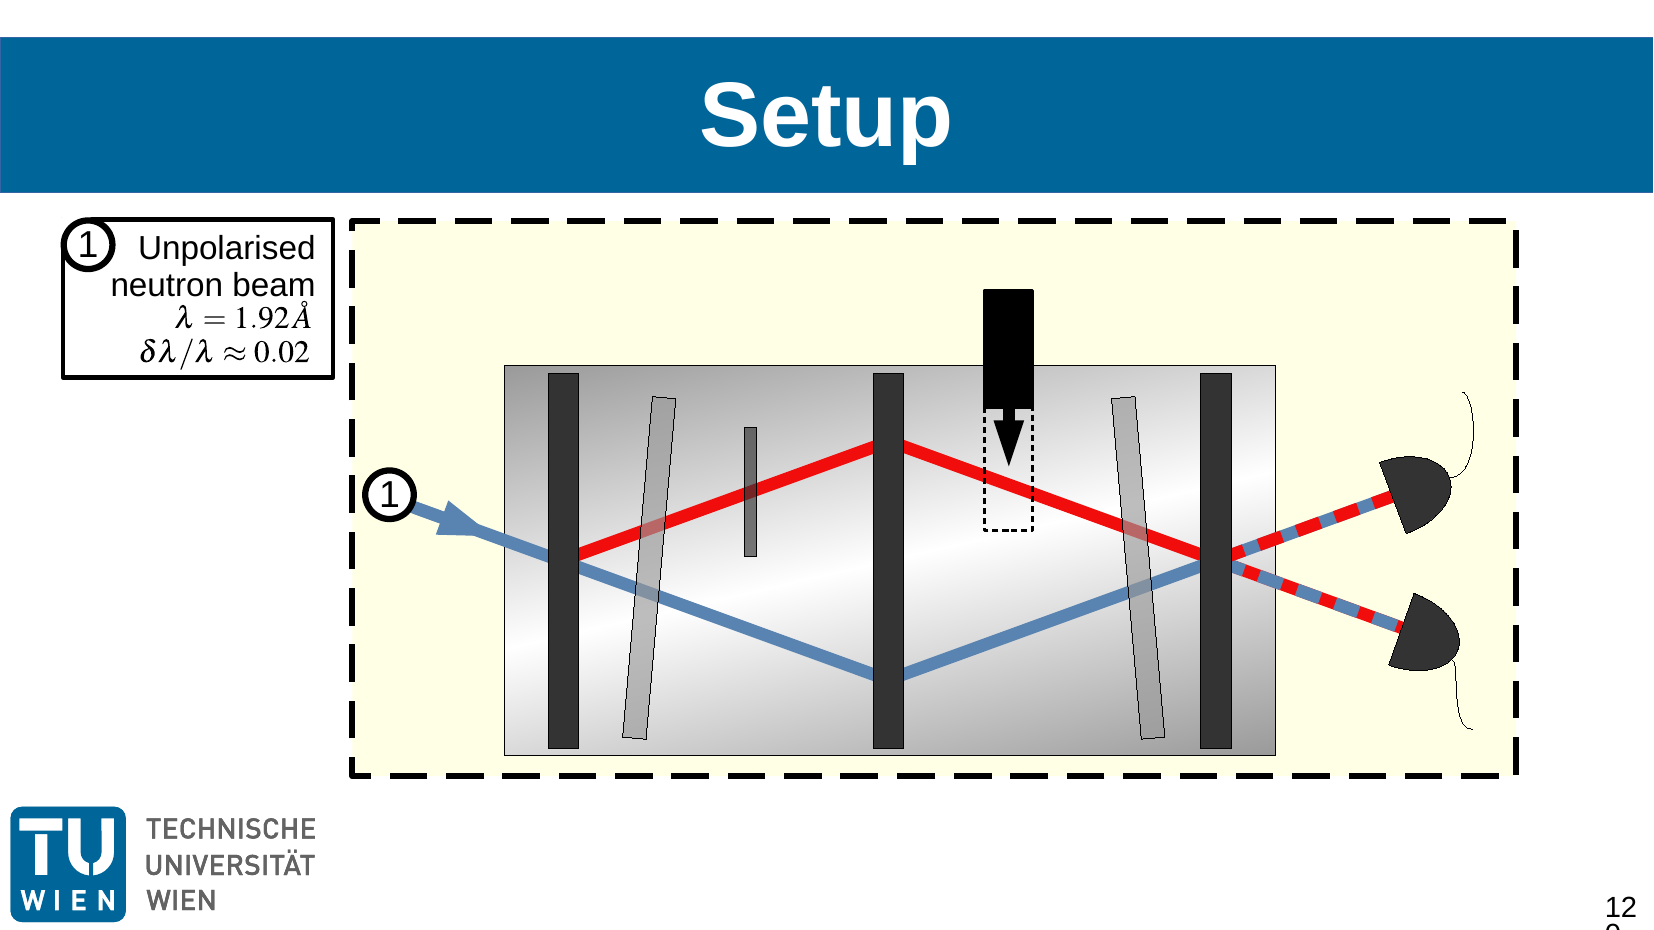

# Setup
 Unpolarised
neutron beam
1
1